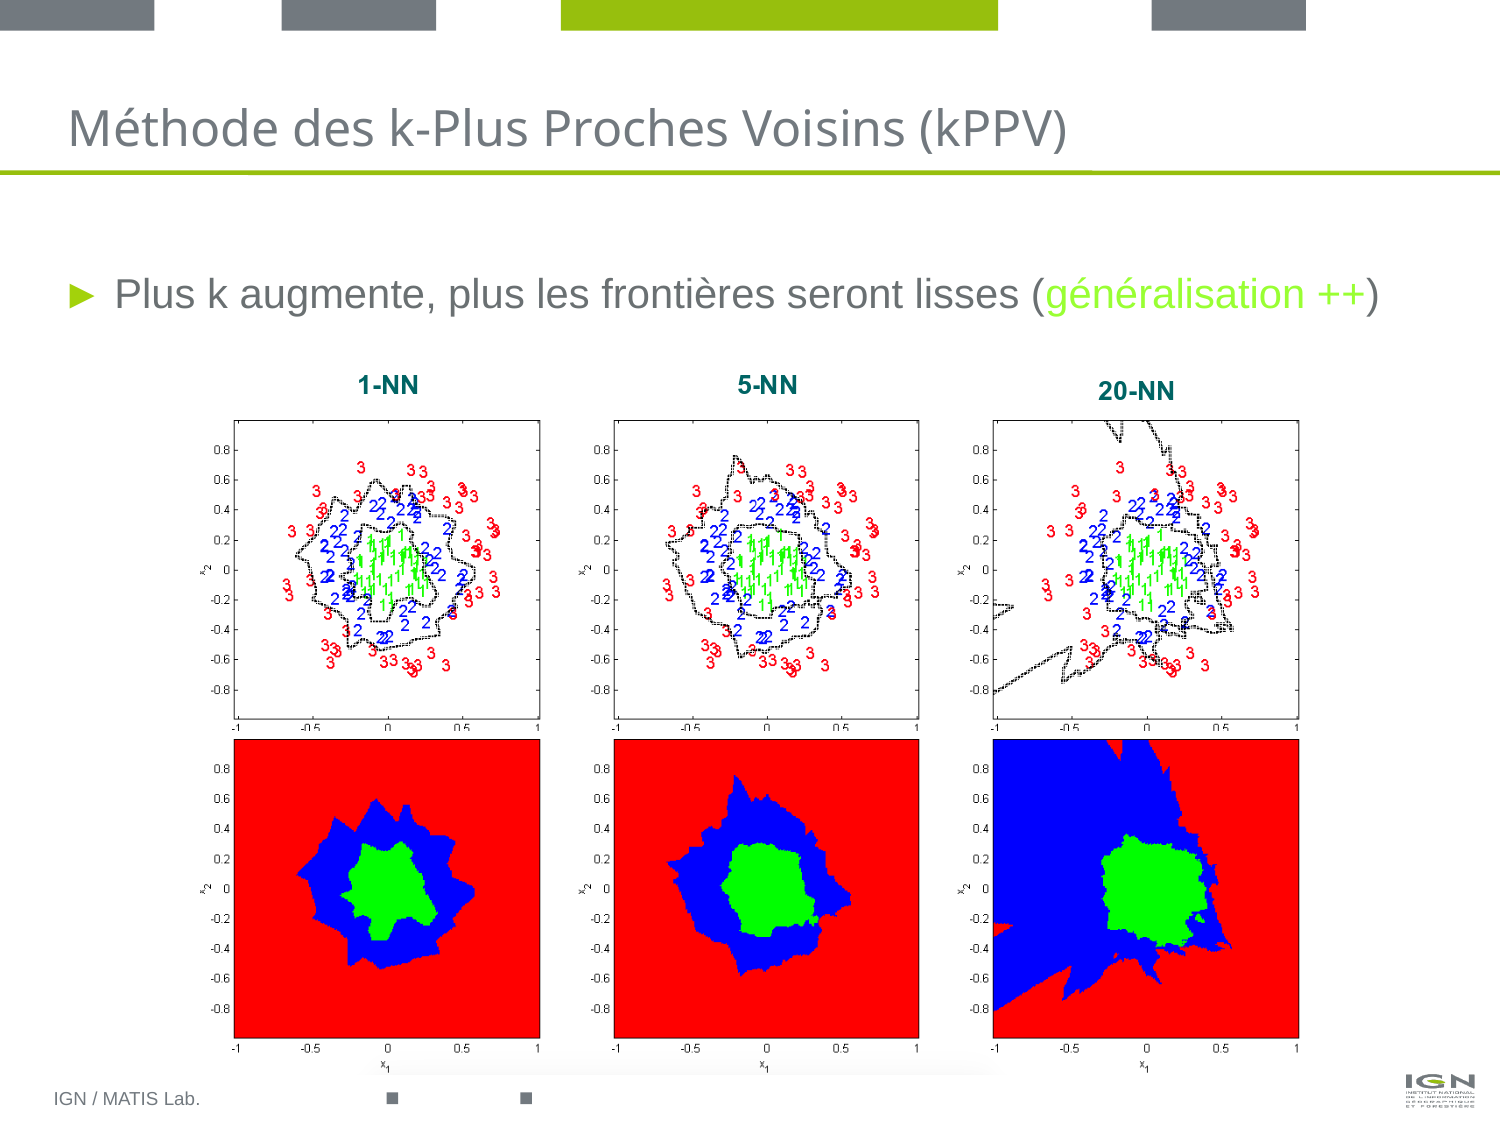

Méthode des k-Plus Proches Voisins (kPPV)
► Plus k augmente, plus les frontières seront lisses (généralisation ++)
IGN / MATIS Lab.